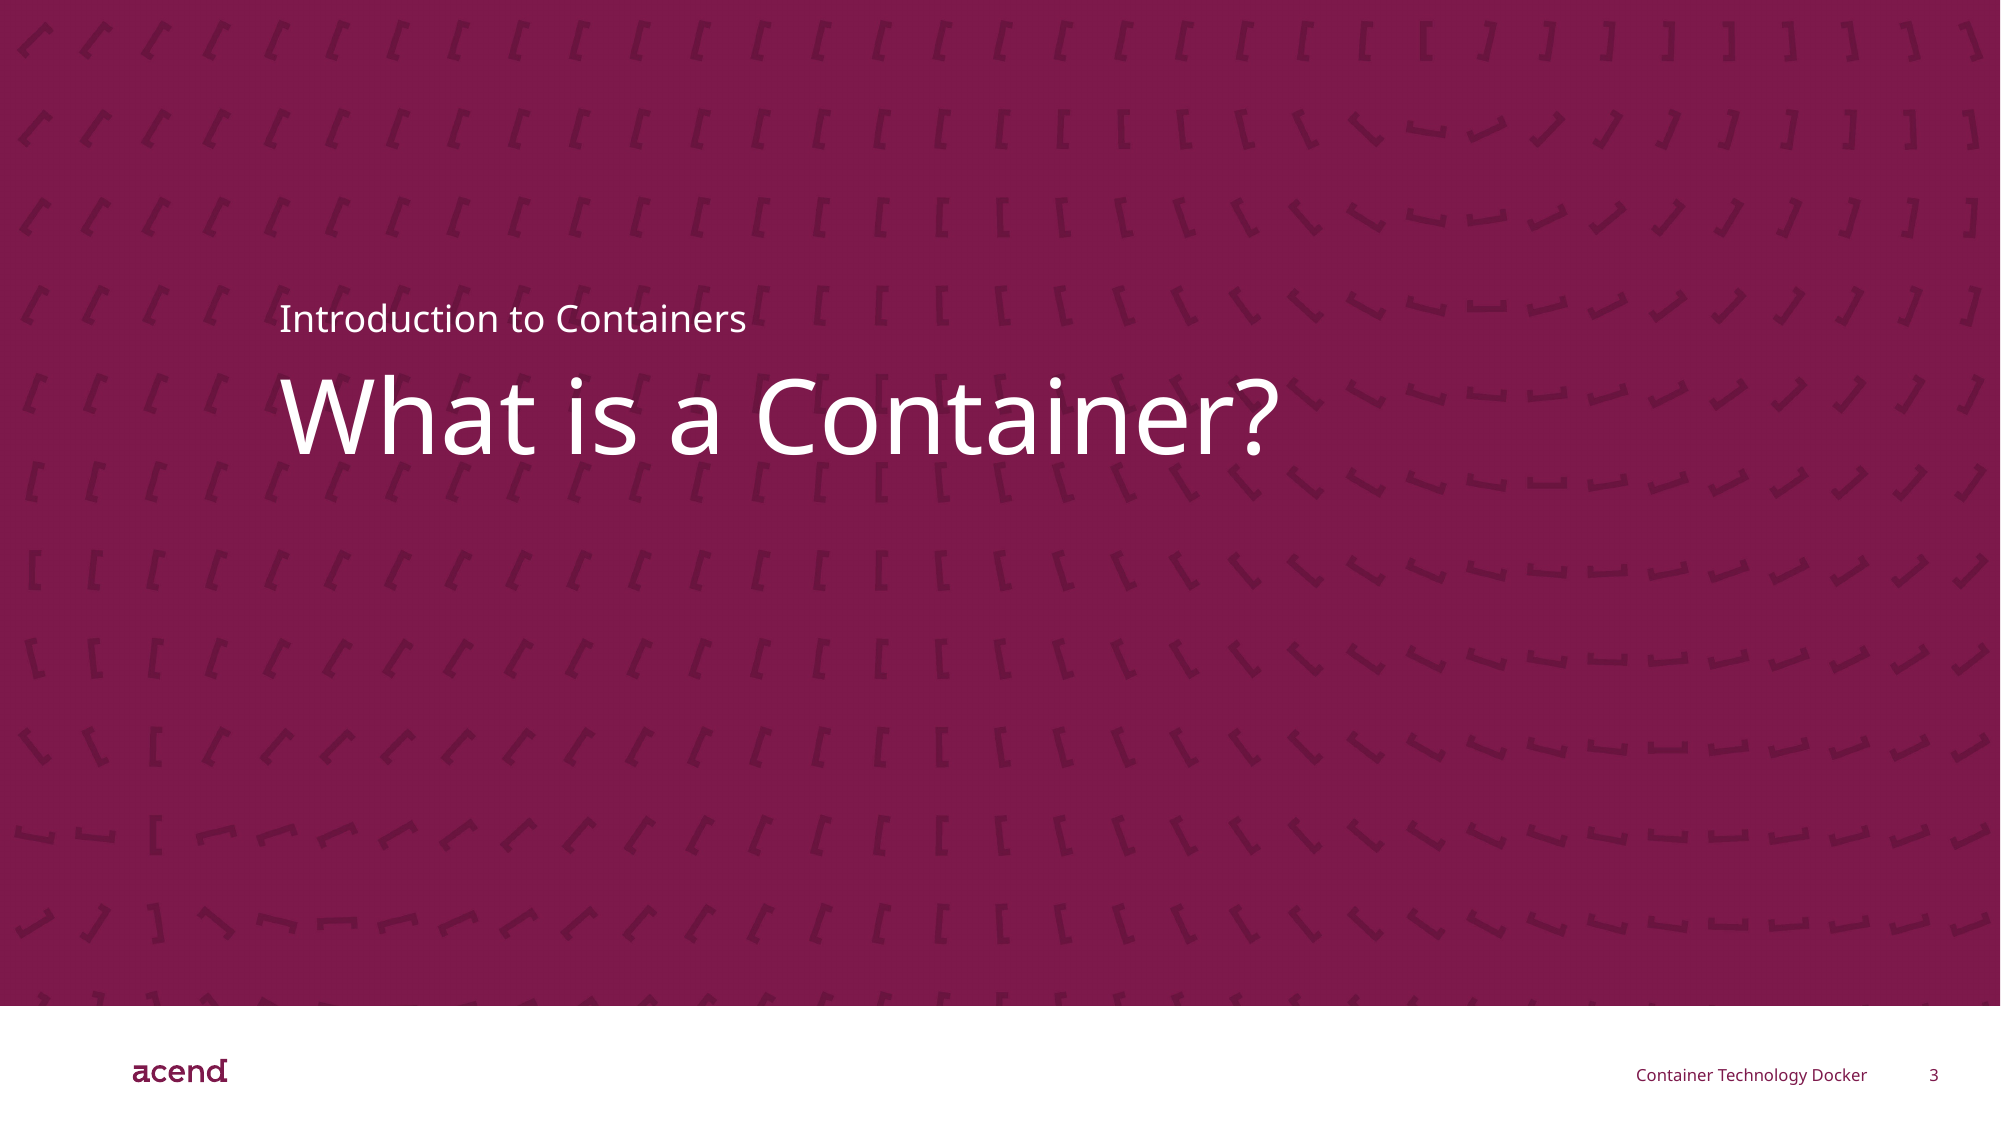

Introduction to Containers
# What is a Container?
Container Technology Docker
3